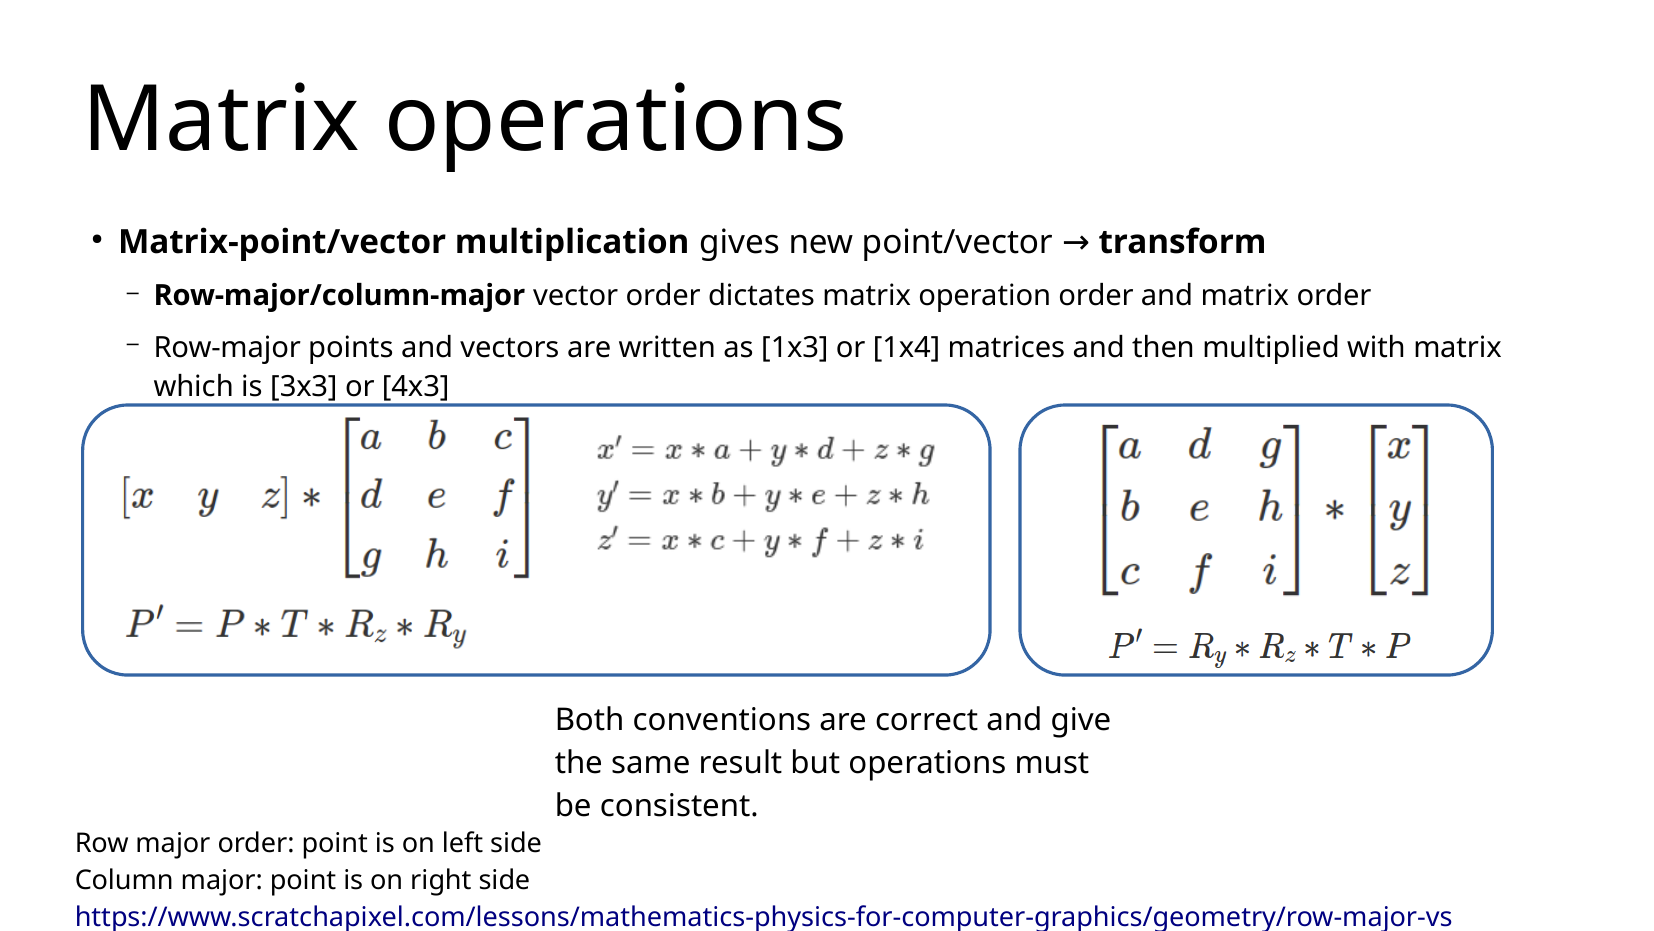

# Matrix operations
Matrix-point/vector multiplication gives new point/vector → transform
Row-major/column-major vector order dictates matrix operation order and matrix order
Row-major points and vectors are written as [1x3] or [1x4] matrices and then multiplied with matrix which is [3x3] or [4x3]
Both conventions are correct and give the same result but operations must be consistent.
Row major order: point is on left side
Column major: point is on right side
https://www.scratchapixel.com/lessons/mathematics-physics-for-computer-graphics/geometry/row-major-vs-column-major-vector.html